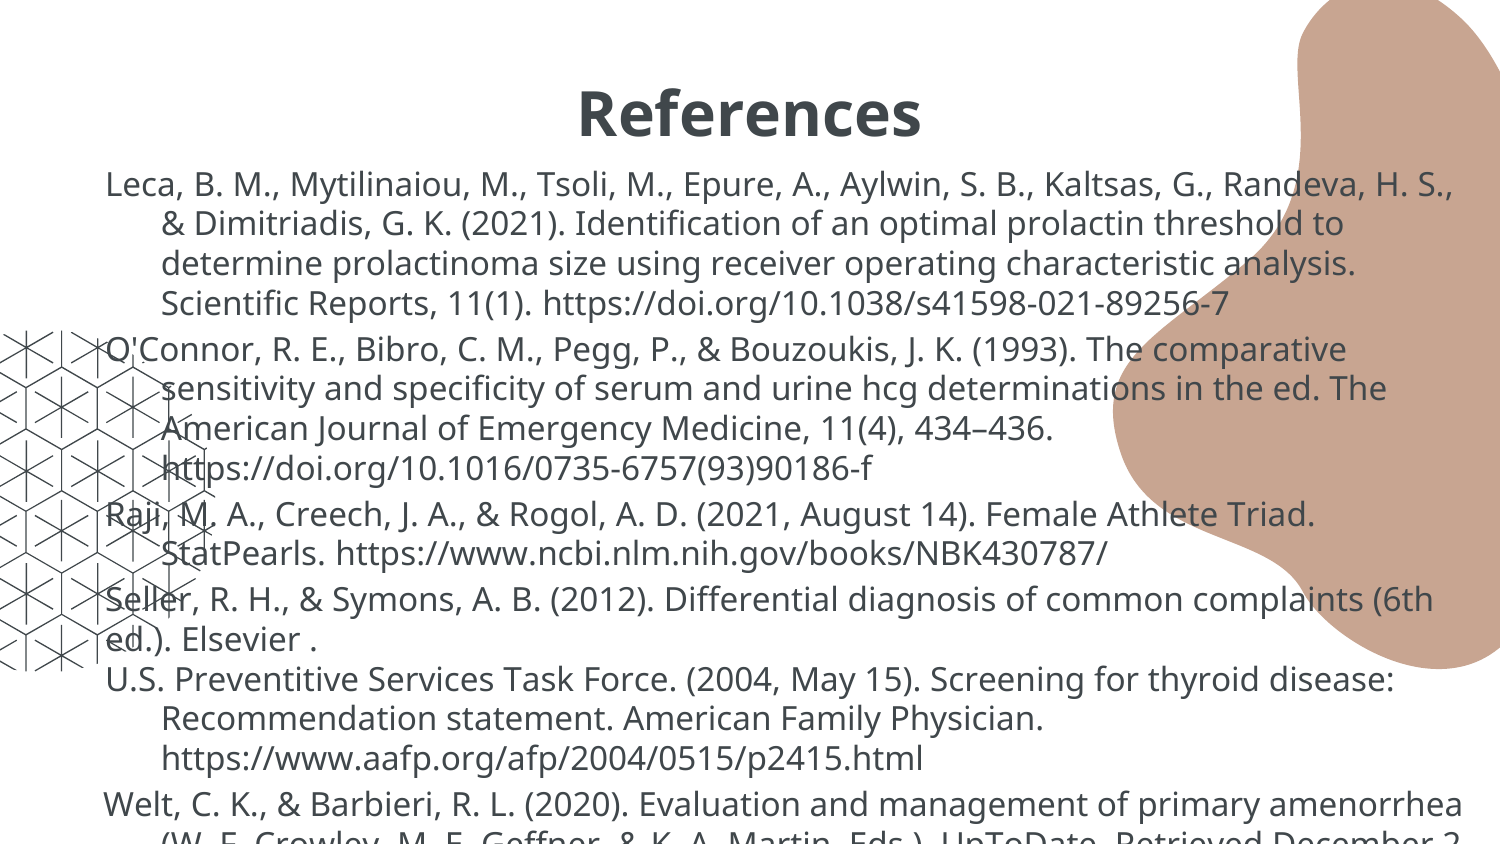

References
# Leca, B. M., Mytilinaiou, M., Tsoli, M., Epure, A., Aylwin, S. B., Kaltsas, G., Randeva, H. S., & Dimitriadis, G. K. (2021). Identification of an optimal prolactin threshold to determine prolactinoma size using receiver operating characteristic analysis. Scientific Reports, 11(1). https://doi.org/10.1038/s41598-021-89256-7
O'Connor, R. E., Bibro, C. M., Pegg, P., & Bouzoukis, J. K. (1993). The comparative sensitivity and specificity of serum and urine hcg determinations in the ed. The American Journal of Emergency Medicine, 11(4), 434–436. https://doi.org/10.1016/0735-6757(93)90186-f
Raji, M. A., Creech, J. A., & Rogol, A. D. (2021, August 14). Female Athlete Triad. StatPearls. https://www.ncbi.nlm.nih.gov/books/NBK430787/
Seller, R. H., & Symons, A. B. (2012). Differential diagnosis of common complaints (6th ed.). Elsevier .
U.S. Preventitive Services Task Force. (2004, May 15). Screening for thyroid disease: Recommendation statement. American Family Physician. https://www.aafp.org/afp/2004/0515/p2415.html
Welt, C. K., & Barbieri, R. L. (2020). Evaluation and management of primary amenorrhea (W. F. Crowley, M. E. Geffner, & K. A. Martin, Eds.). UpToDate. Retrieved December 2, 2021, from https://www.uptodate.com/contents/evaluation-and-management-of-primary-amenorrhea